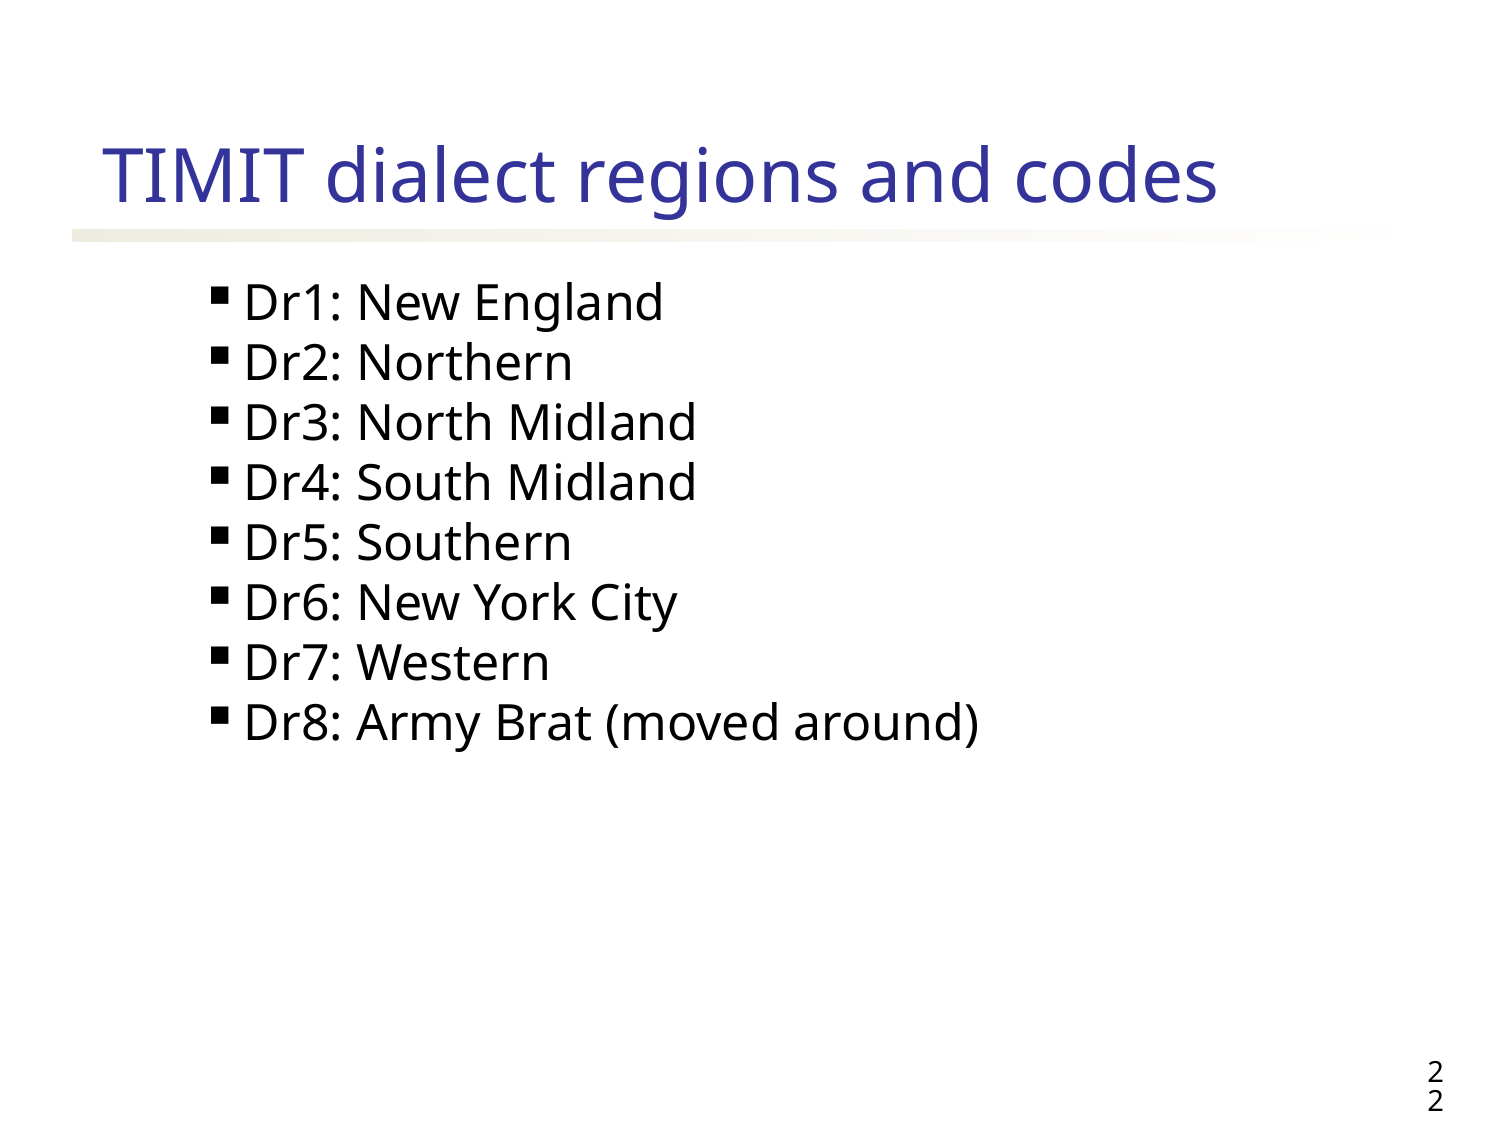

TIMIT dialect regions and codes
Dr1: New England
Dr2: Northern
Dr3: North Midland
Dr4: South Midland
Dr5: Southern
Dr6: New York City
Dr7: Western
Dr8: Army Brat (moved around)